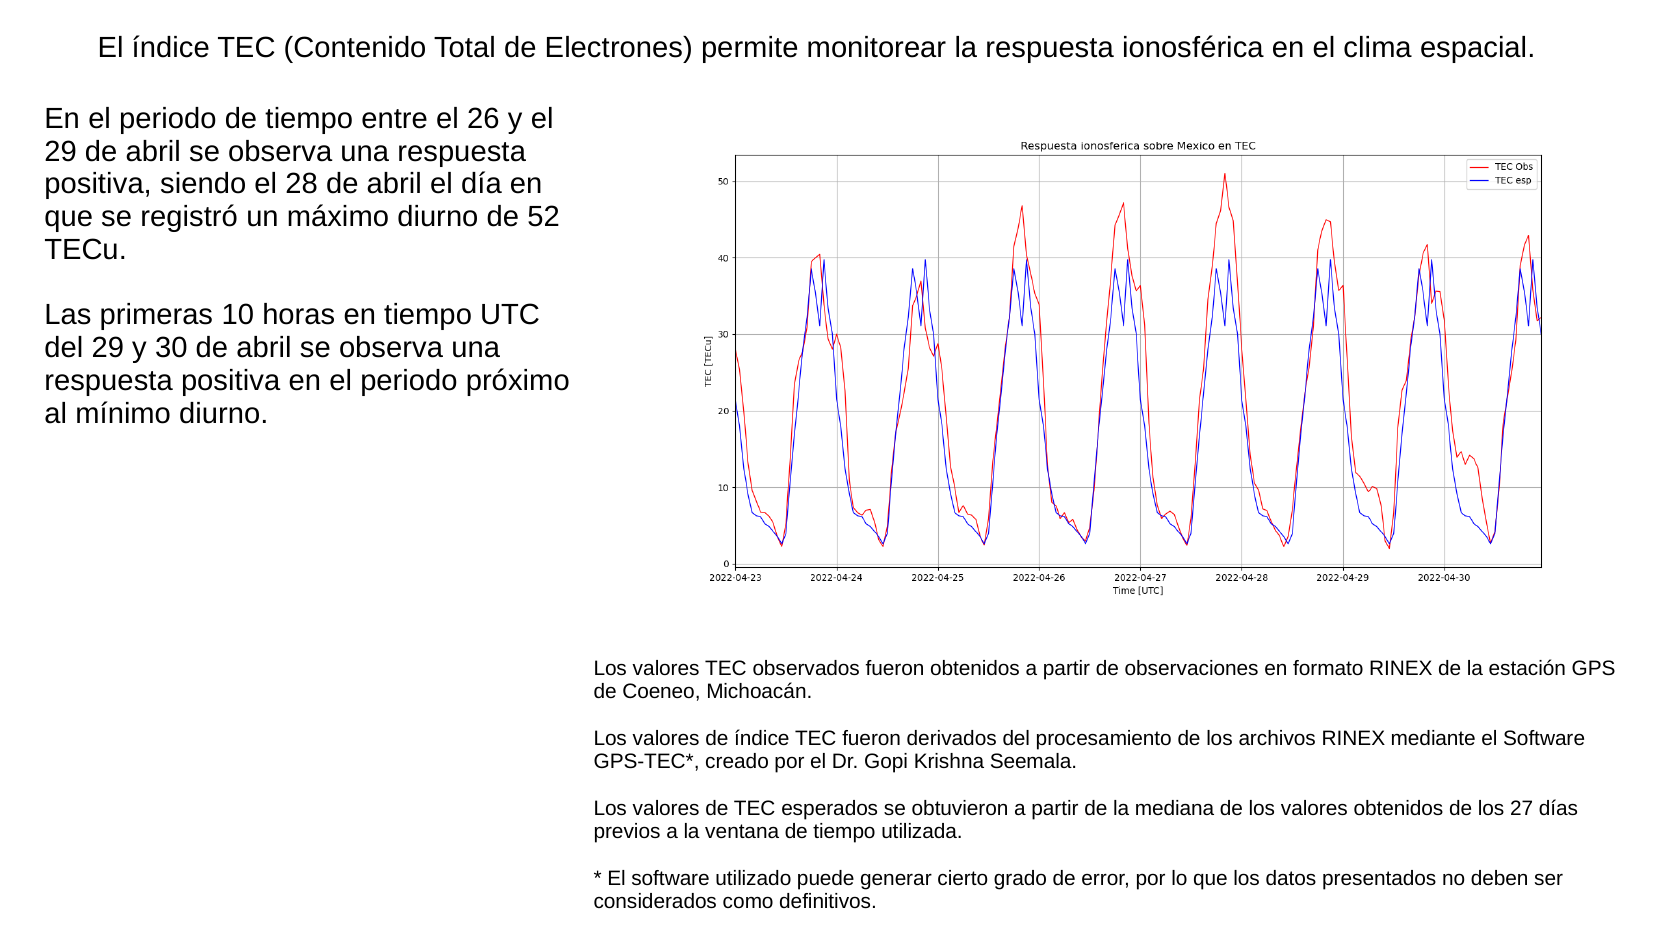

El índice TEC (Contenido Total de Electrones) permite monitorear la respuesta ionosférica en el clima espacial.
En el periodo de tiempo entre el 26 y el 29 de abril se observa una respuesta positiva, siendo el 28 de abril el día en que se registró un máximo diurno de 52 TECu.
Las primeras 10 horas en tiempo UTC del 29 y 30 de abril se observa una respuesta positiva en el periodo próximo al mínimo diurno.
Los valores TEC observados fueron obtenidos a partir de observaciones en formato RINEX de la estación GPS de Coeneo, Michoacán.
Los valores de índice TEC fueron derivados del procesamiento de los archivos RINEX mediante el Software GPS-TEC*, creado por el Dr. Gopi Krishna Seemala.
Los valores de TEC esperados se obtuvieron a partir de la mediana de los valores obtenidos de los 27 días previos a la ventana de tiempo utilizada.
* El software utilizado puede generar cierto grado de error, por lo que los datos presentados no deben ser considerados como definitivos.